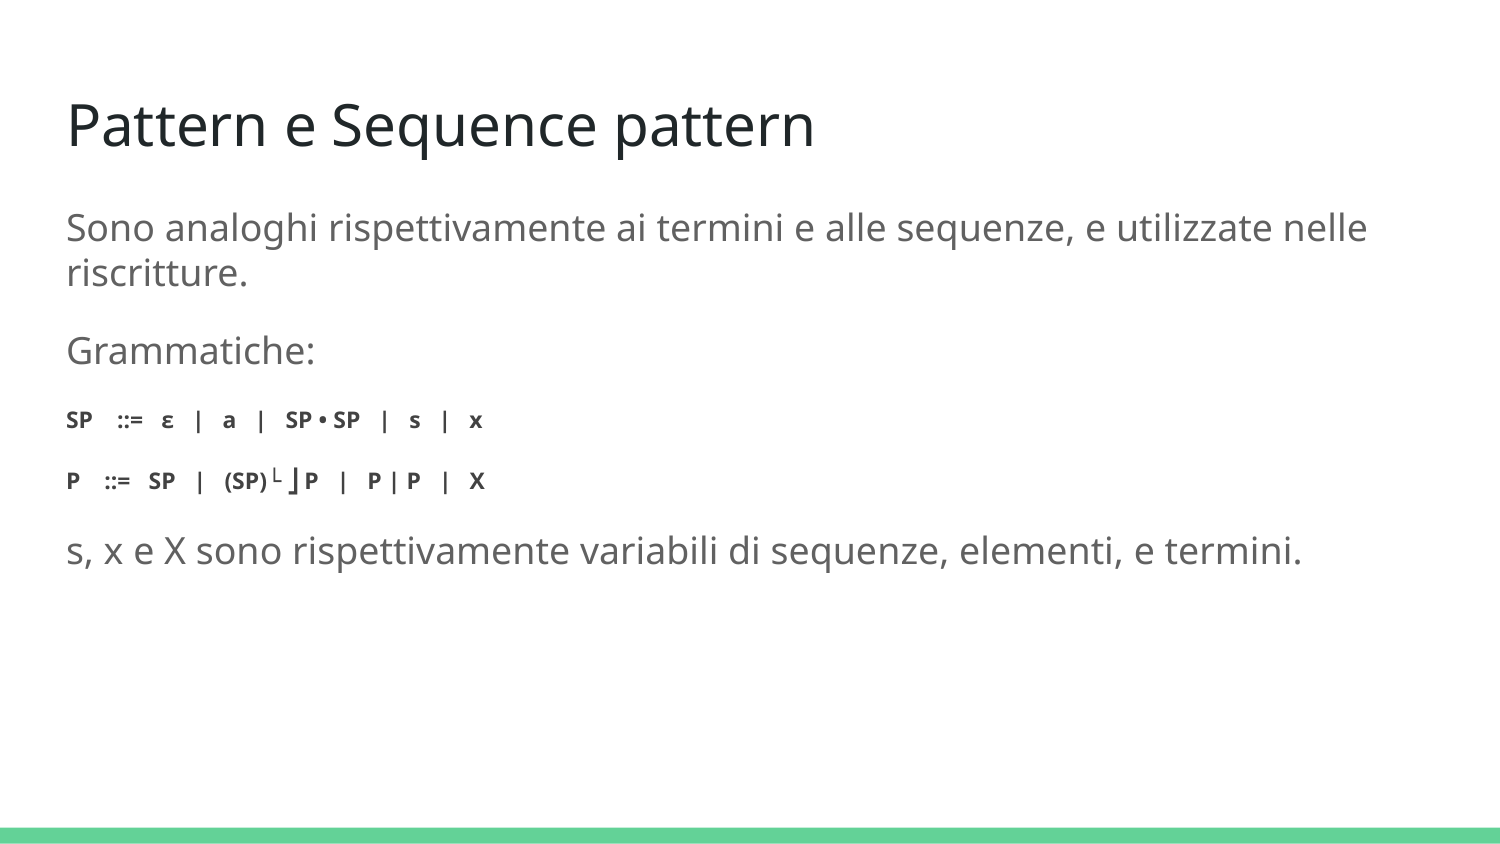

# Pattern e Sequence pattern
Sono analoghi rispettivamente ai termini e alle sequenze, e utilizzate nelle riscritture.
Grammatiche:
SP ::= ε | a | SP • SP | s | x
P ::= SP | (SP)└ ⎦ P | P | P | X
s, x e X sono rispettivamente variabili di sequenze, elementi, e termini.